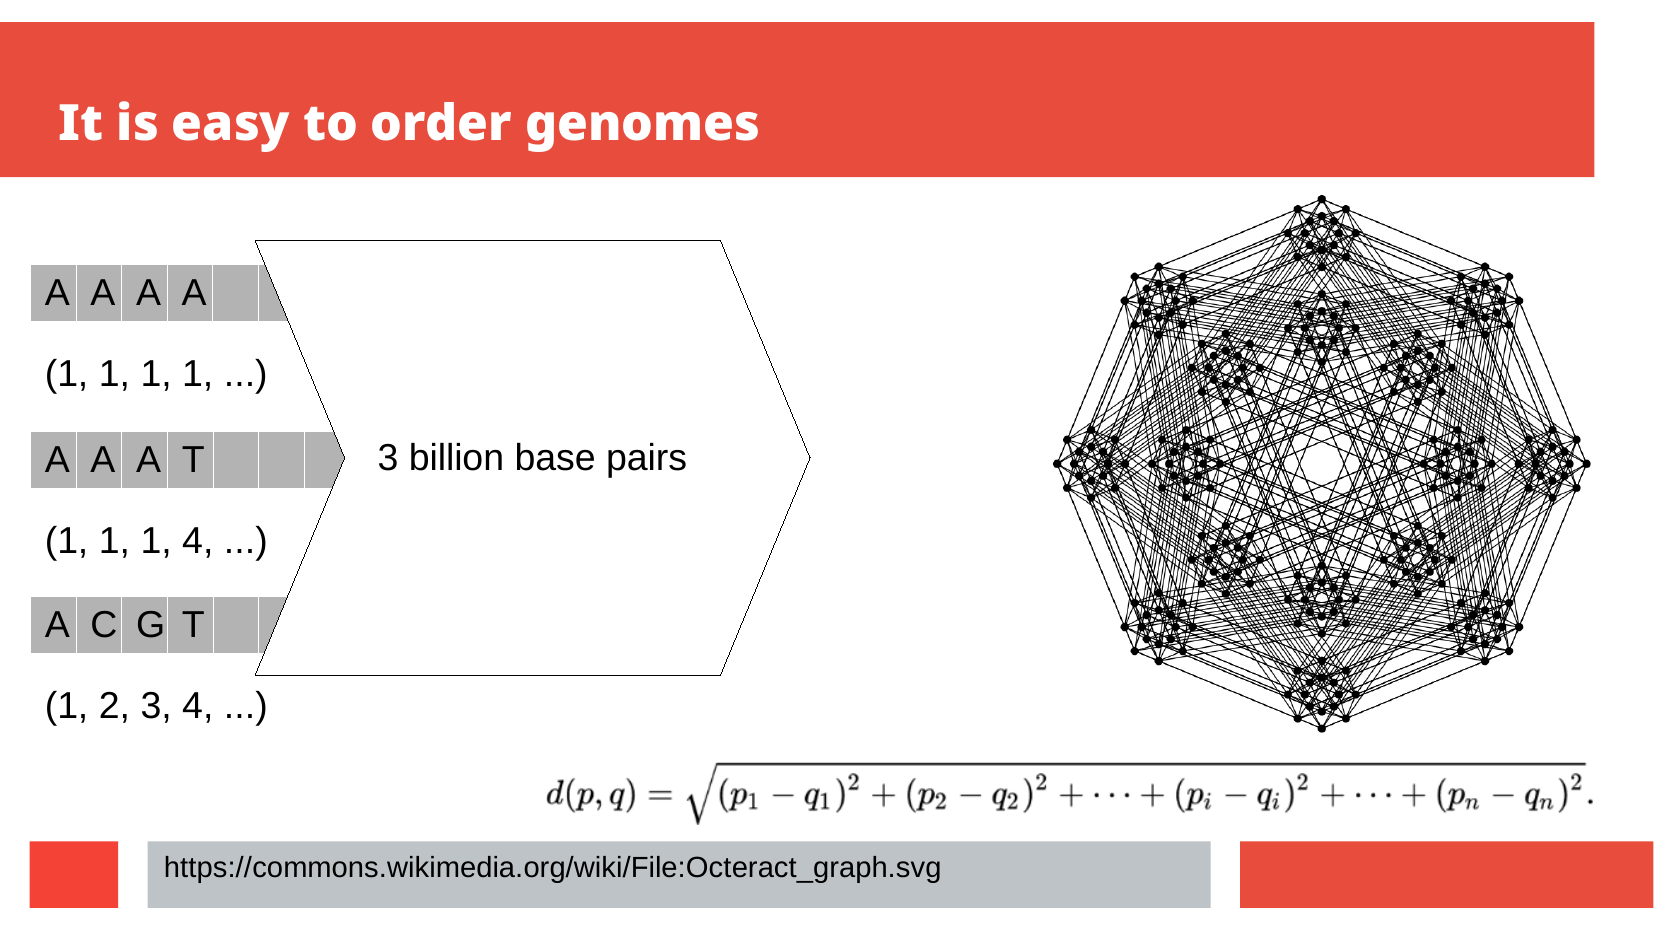

# It is easy to order genomes
3 billion base pairs
| A | A | A | A | | | | | | |
| --- | --- | --- | --- | --- | --- | --- | --- | --- | --- |
(1, 1, 1, 1, ...)
| A | A | A | T | | | | | | |
| --- | --- | --- | --- | --- | --- | --- | --- | --- | --- |
(1, 1, 1, 4, ...)
| A | C | G | T | | | | | | |
| --- | --- | --- | --- | --- | --- | --- | --- | --- | --- |
(1, 2, 3, 4, ...)
https://commons.wikimedia.org/wiki/File:Octeract_graph.svg